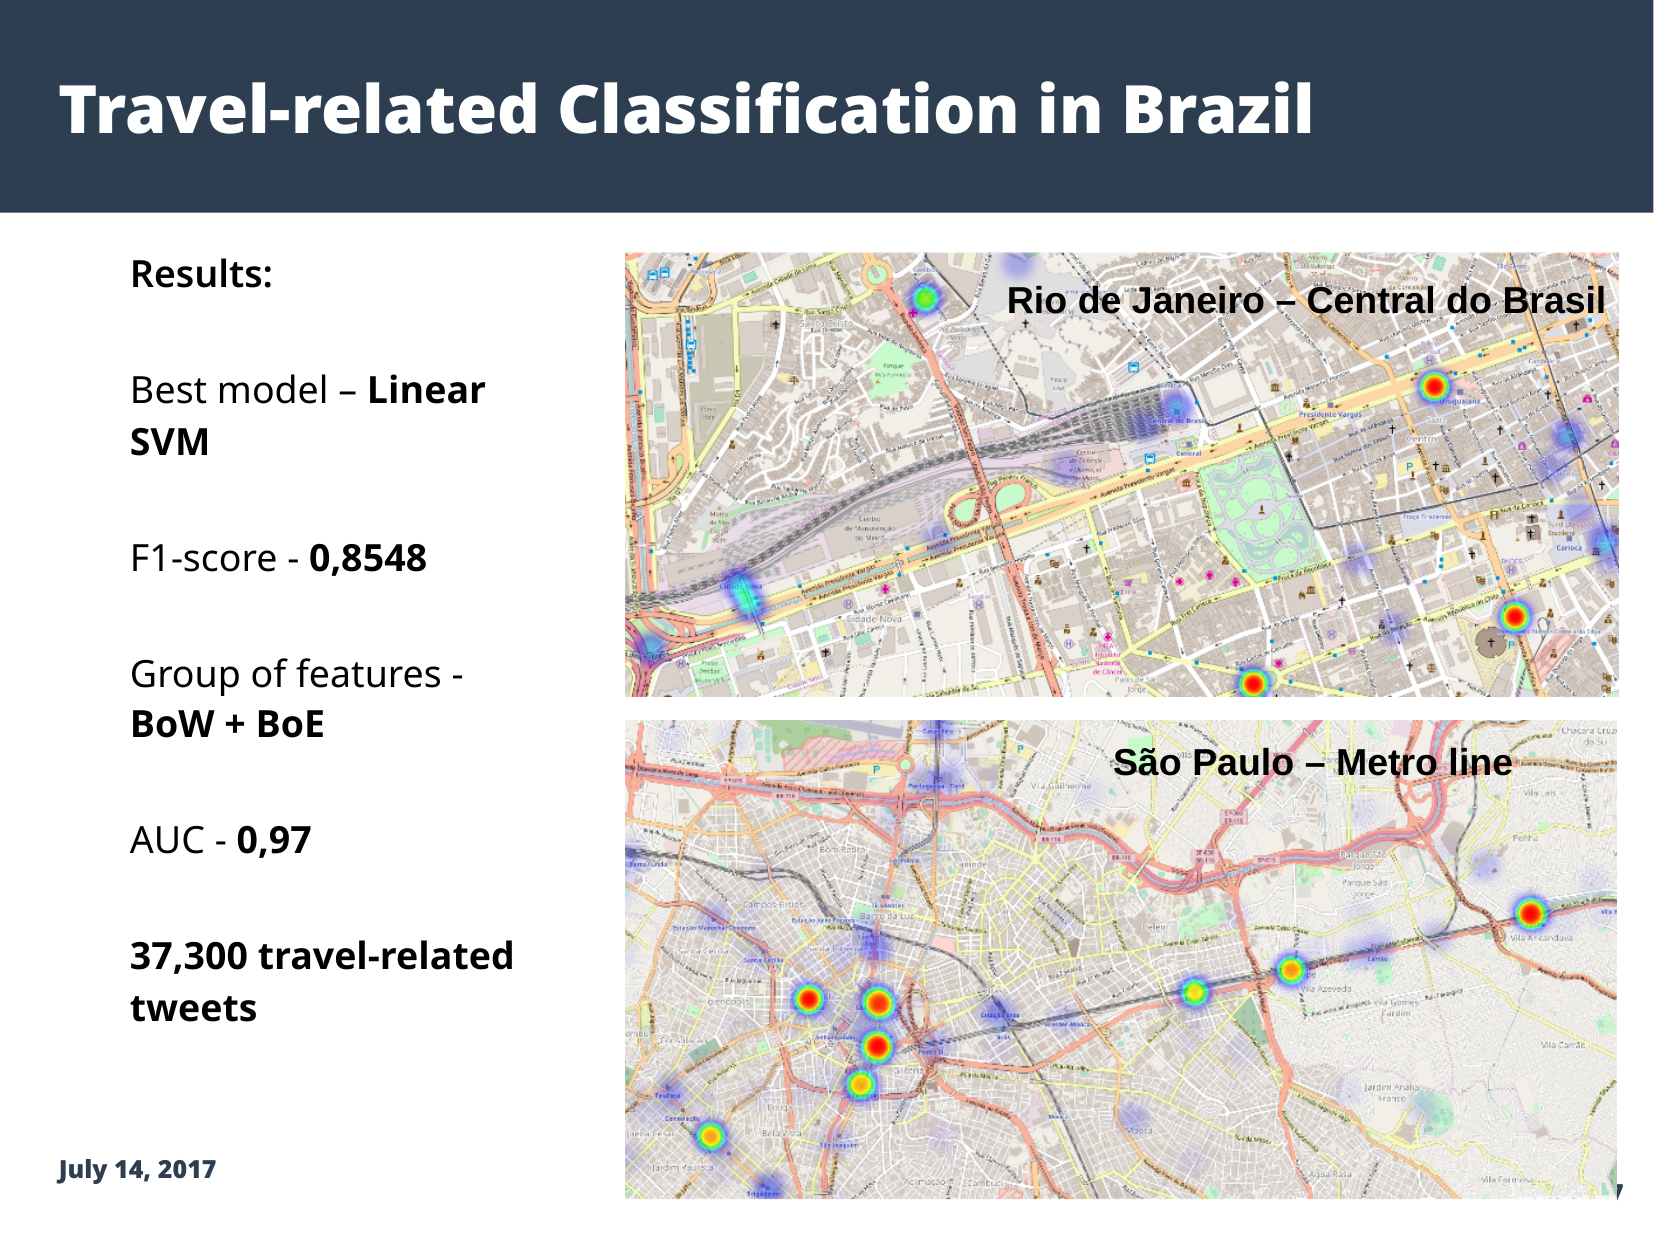

# Travel-related Classification in Brazil
Results:
Best model – Linear SVM
F1-score - 0,8548
Group of features - BoW + BoE
AUC - 0,97
37,300 travel-related tweets
Rio de Janeiro – Central do Brasil
São Paulo – Metro line
July 14, 2017
36